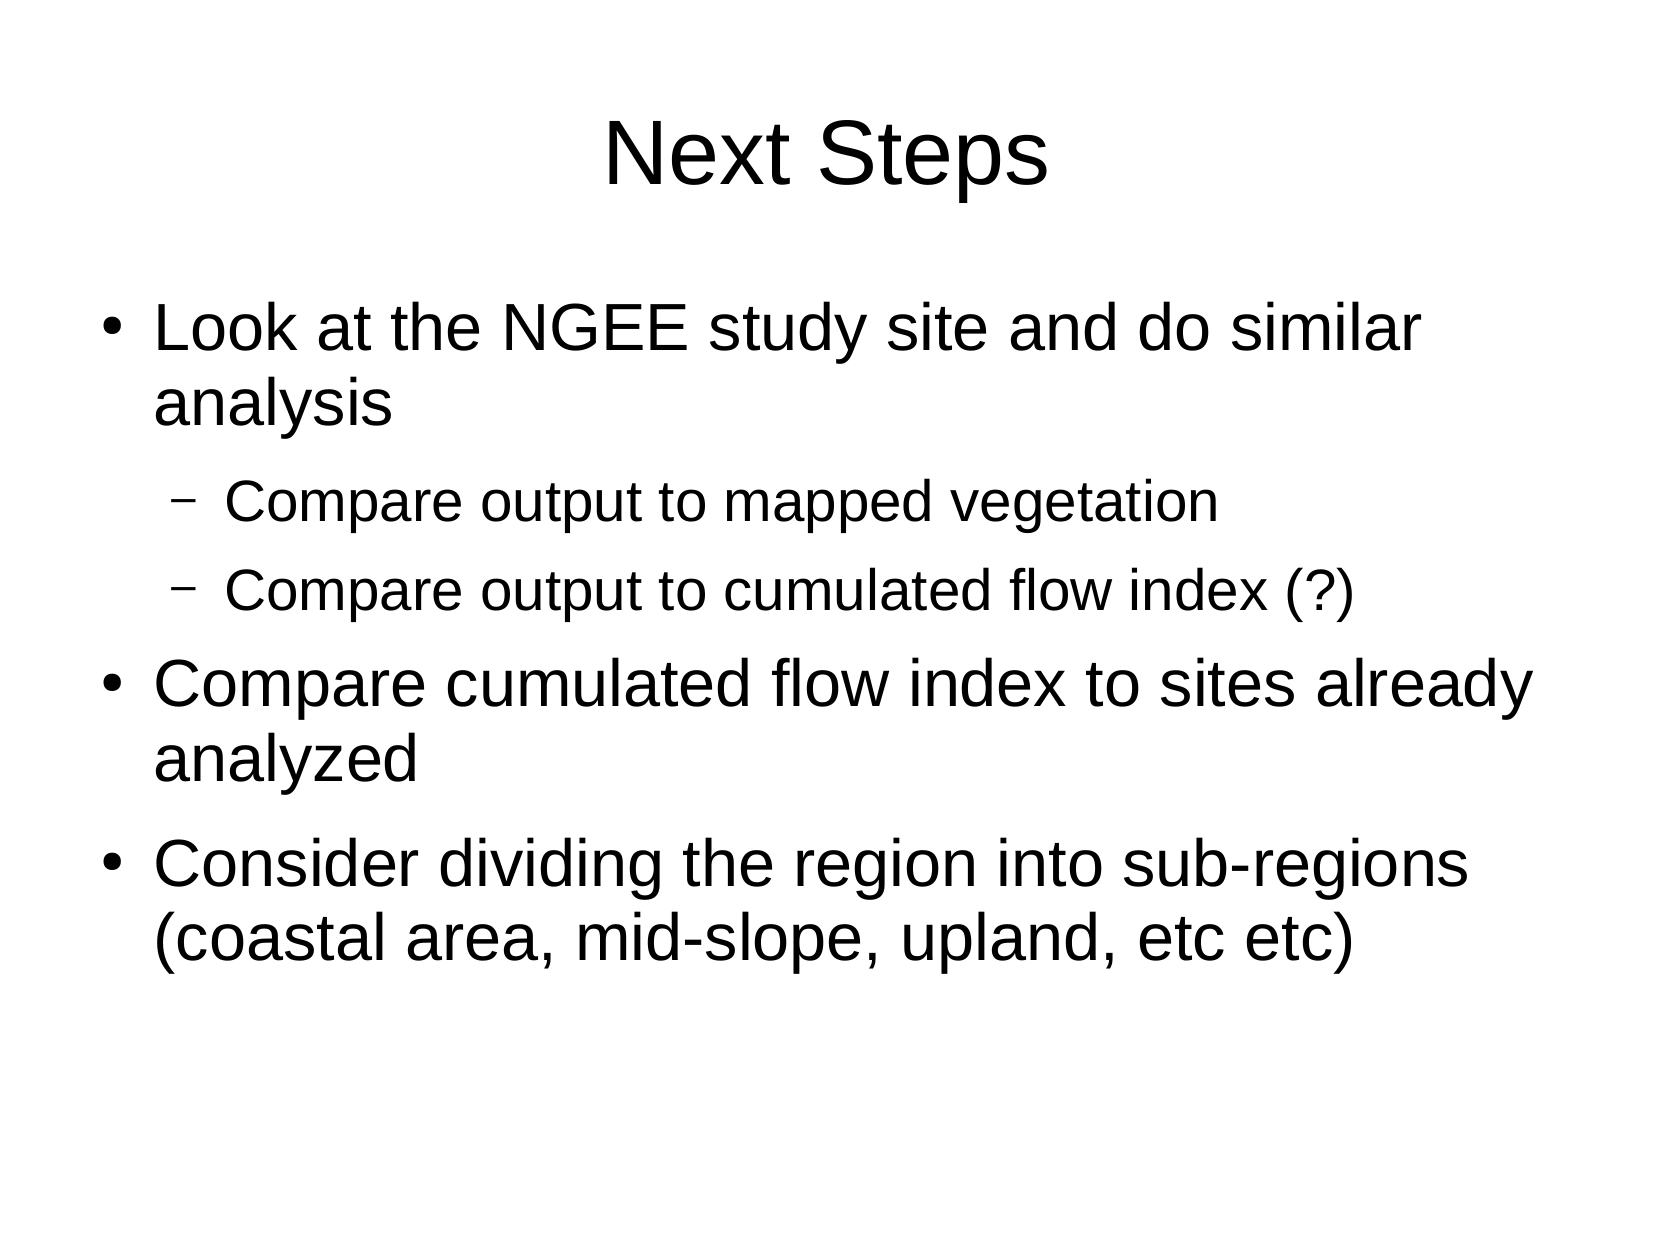

# Next Steps
Look at the NGEE study site and do similar analysis
Compare output to mapped vegetation
Compare output to cumulated flow index (?)
Compare cumulated flow index to sites already analyzed
Consider dividing the region into sub-regions (coastal area, mid-slope, upland, etc etc)